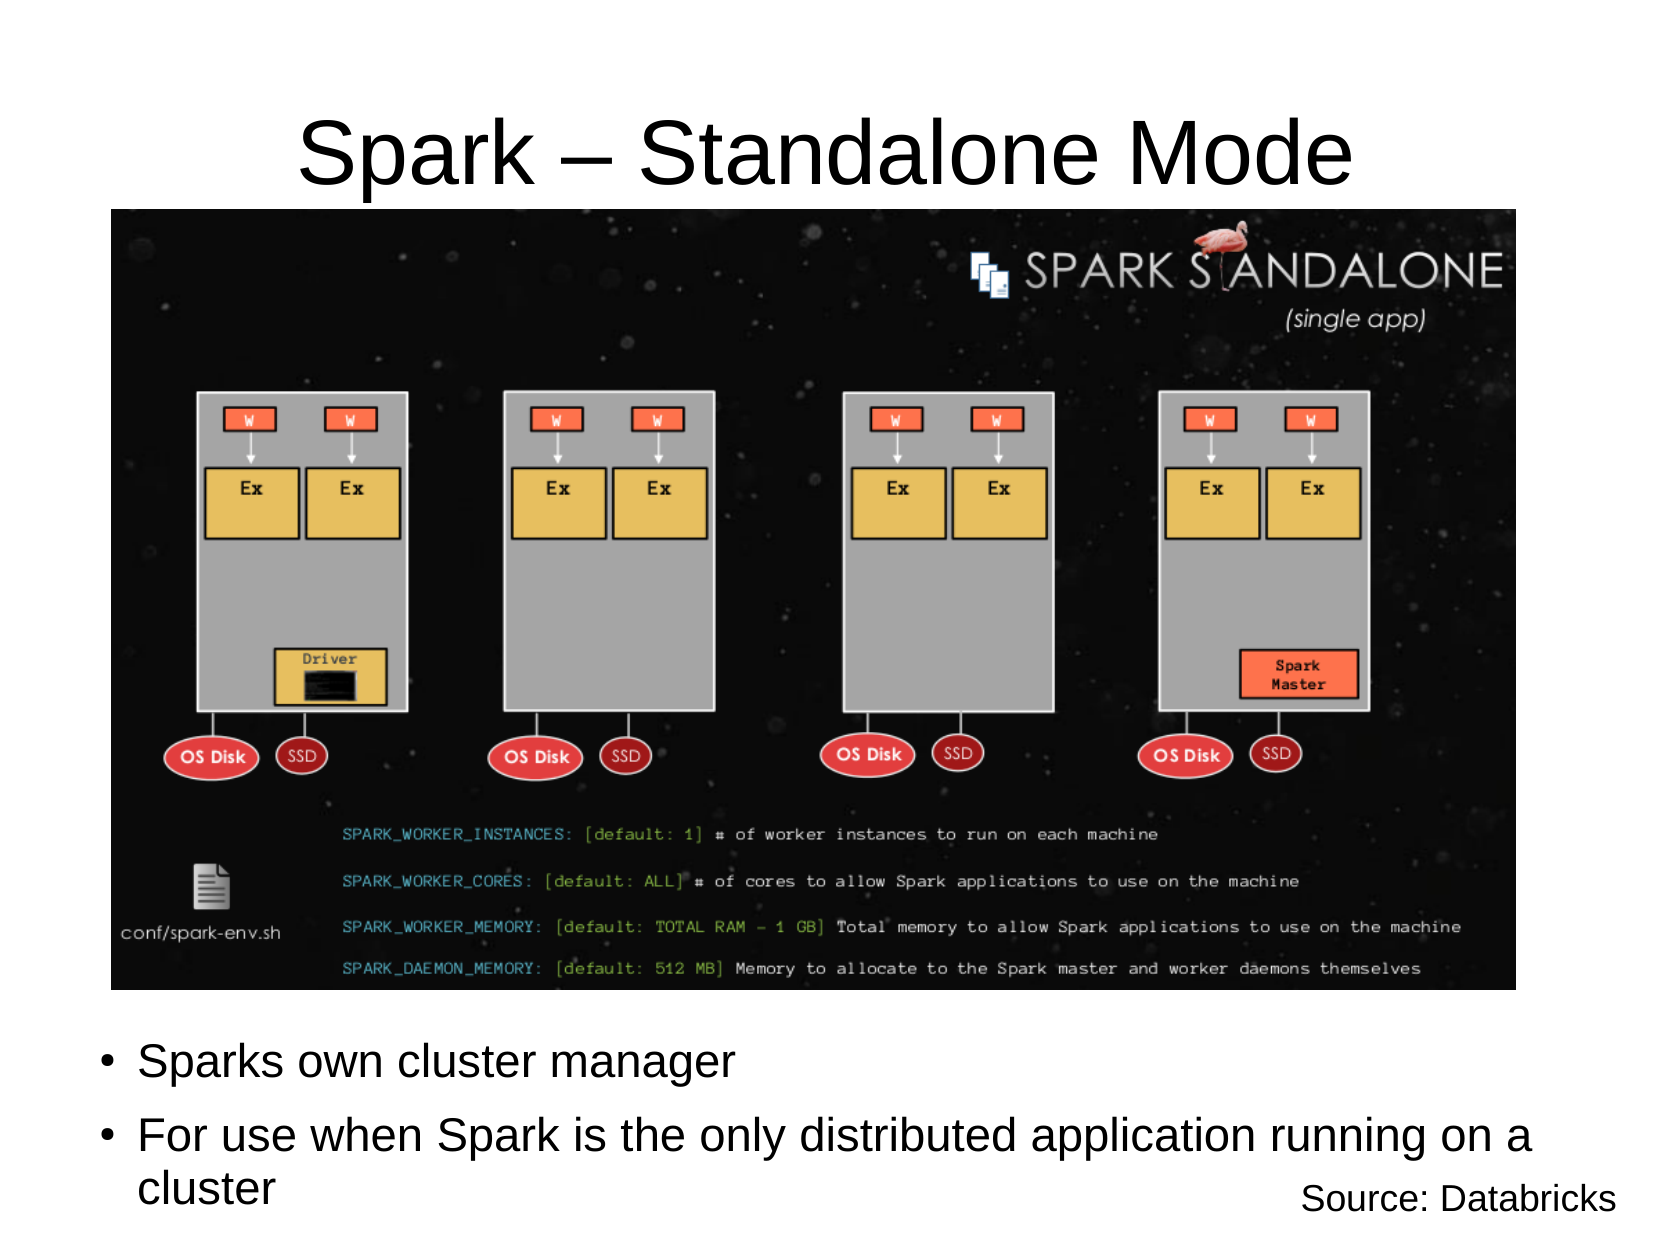

# Spark – Standalone Mode
Sparks own cluster manager
For use when Spark is the only distributed application running on a cluster
Source: Databricks